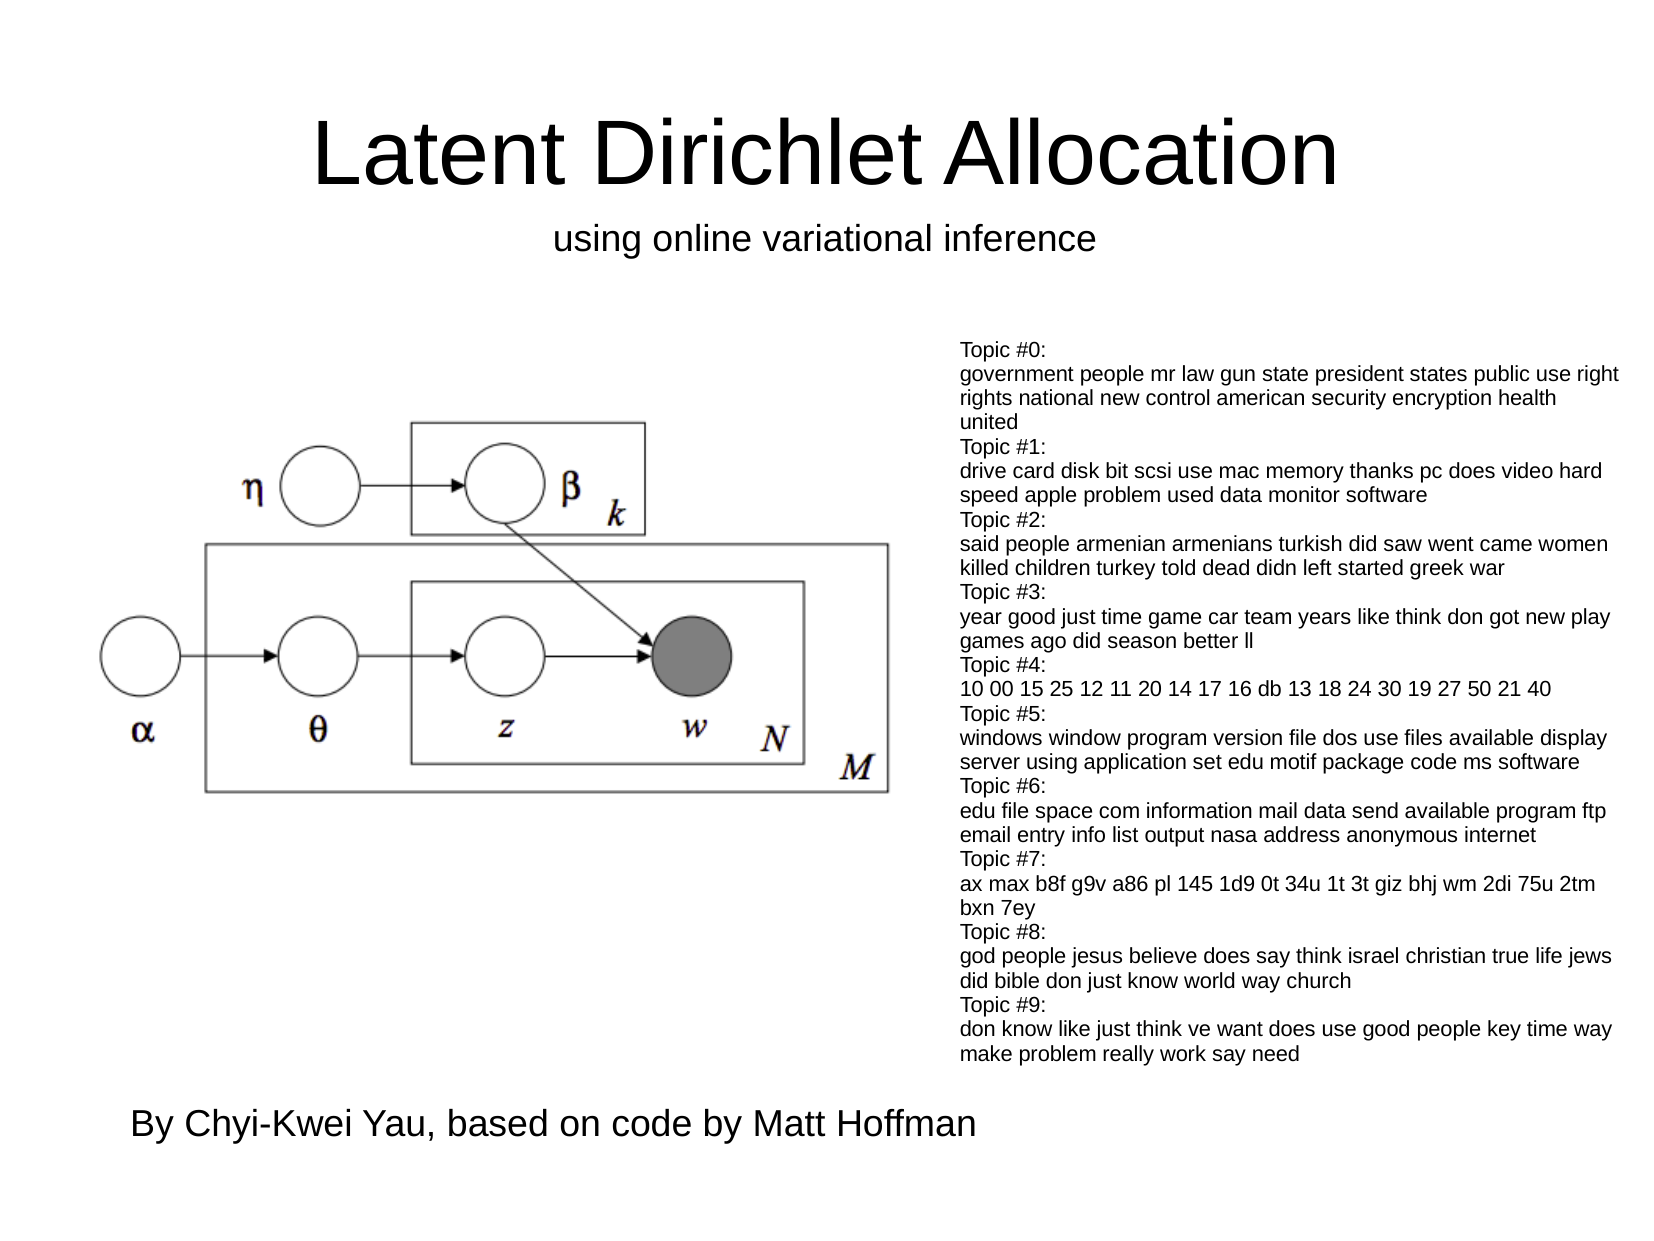

# Latent Dirichlet Allocation
using online variational inference
Topic #0:
government people mr law gun state president states public use right rights national new control american security encryption health united
Topic #1:
drive card disk bit scsi use mac memory thanks pc does video hard speed apple problem used data monitor software
Topic #2:
said people armenian armenians turkish did saw went came women killed children turkey told dead didn left started greek war
Topic #3:
year good just time game car team years like think don got new play games ago did season better ll
Topic #4:
10 00 15 25 12 11 20 14 17 16 db 13 18 24 30 19 27 50 21 40
Topic #5:
windows window program version file dos use files available display server using application set edu motif package code ms software
Topic #6:
edu file space com information mail data send available program ftp email entry info list output nasa address anonymous internet
Topic #7:
ax max b8f g9v a86 pl 145 1d9 0t 34u 1t 3t giz bhj wm 2di 75u 2tm bxn 7ey
Topic #8:
god people jesus believe does say think israel christian true life jews did bible don just know world way church
Topic #9:
don know like just think ve want does use good people key time way make problem really work say need
 By Chyi-Kwei Yau, based on code by Matt Hoffman